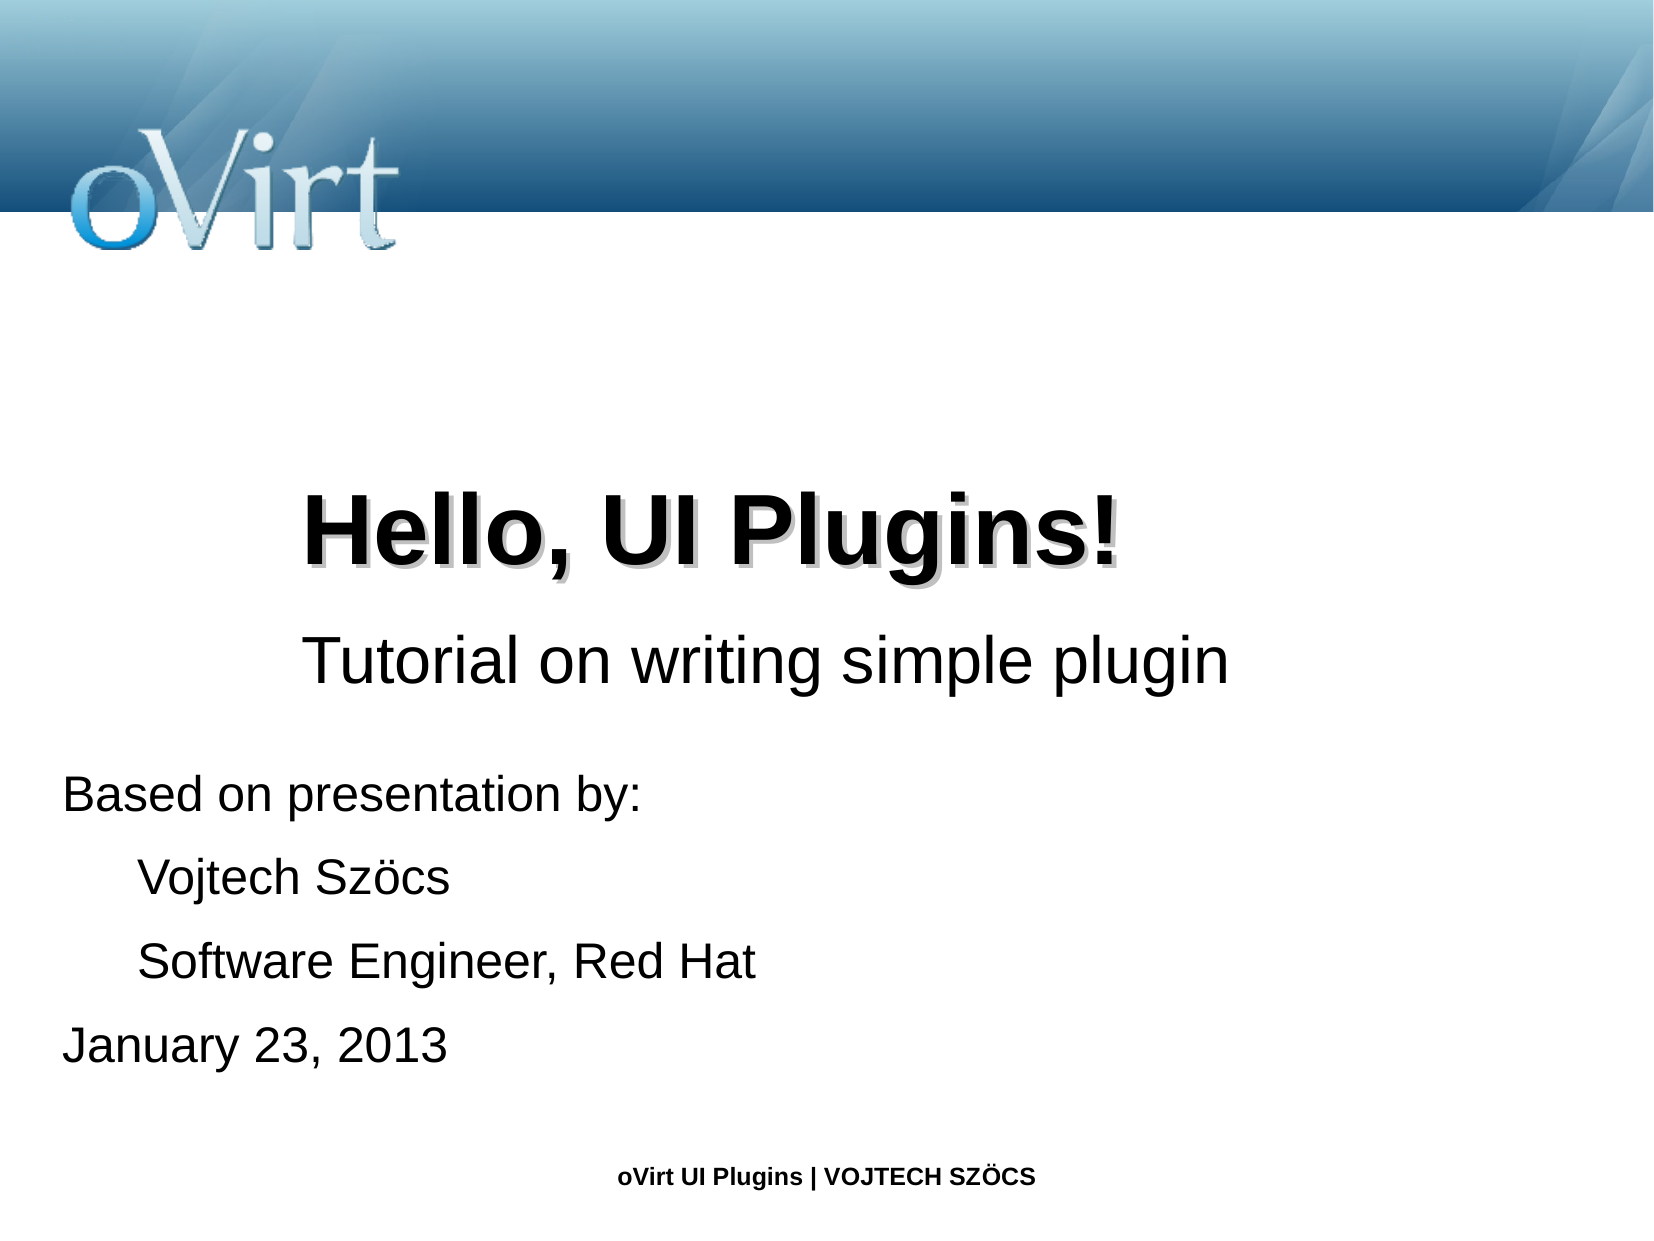

Hello, UI Plugins!
Tutorial on writing simple plugin
Based on presentation by:
	Vojtech Szöcs
	Software Engineer, Red Hat
January 23, 2013